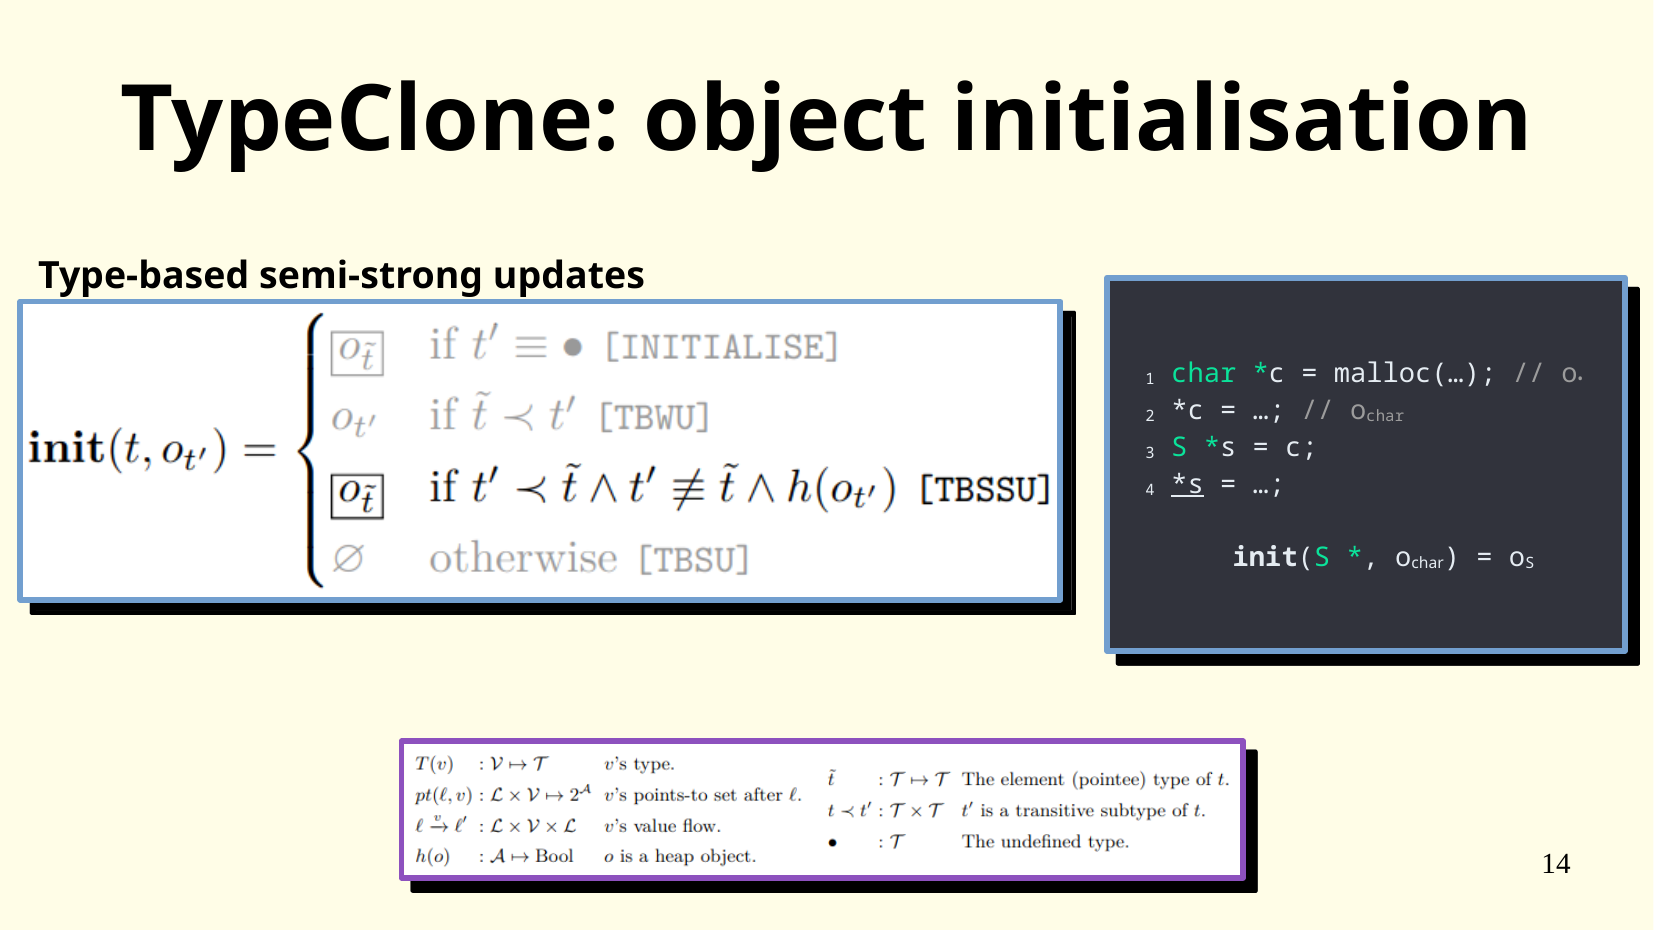

# TypeClone: object initialisation
Type-based semi-strong updates
1 char *c = malloc(…); // o•
2 *c = …; // ochar
3 S *s = c;
4 *s = …;
init(S *, ochar) = oS
14